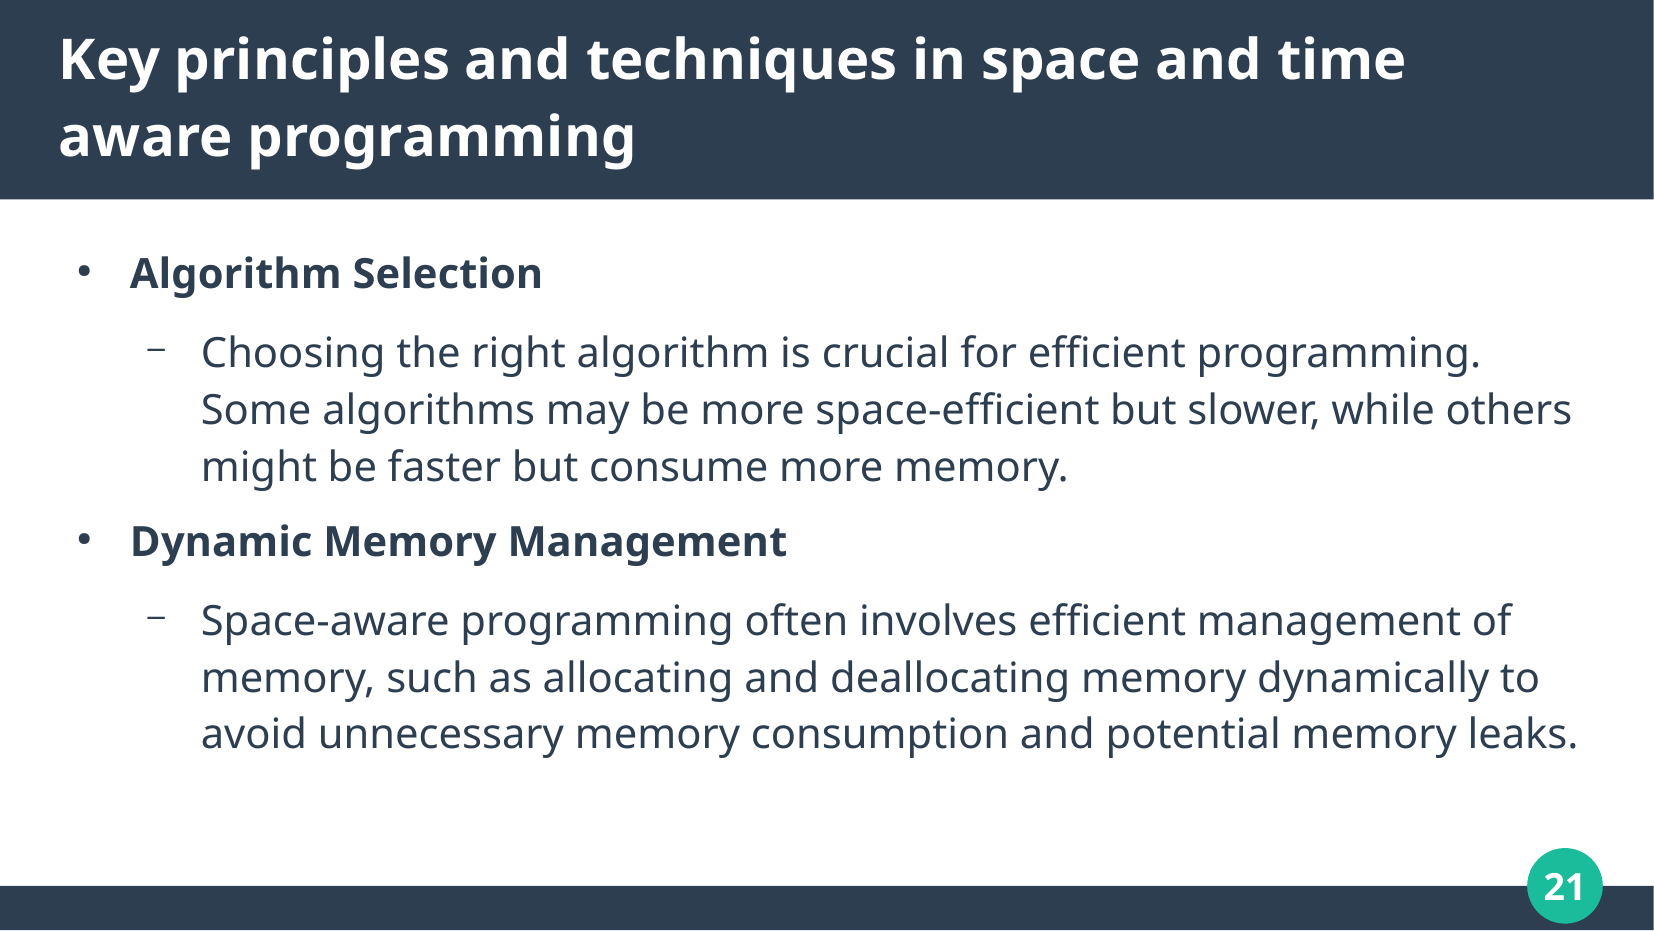

# Key principles and techniques in space and time aware programming
Algorithm Selection
Choosing the right algorithm is crucial for efficient programming. Some algorithms may be more space-efficient but slower, while others might be faster but consume more memory.
Dynamic Memory Management
Space-aware programming often involves efficient management of memory, such as allocating and deallocating memory dynamically to avoid unnecessary memory consumption and potential memory leaks.